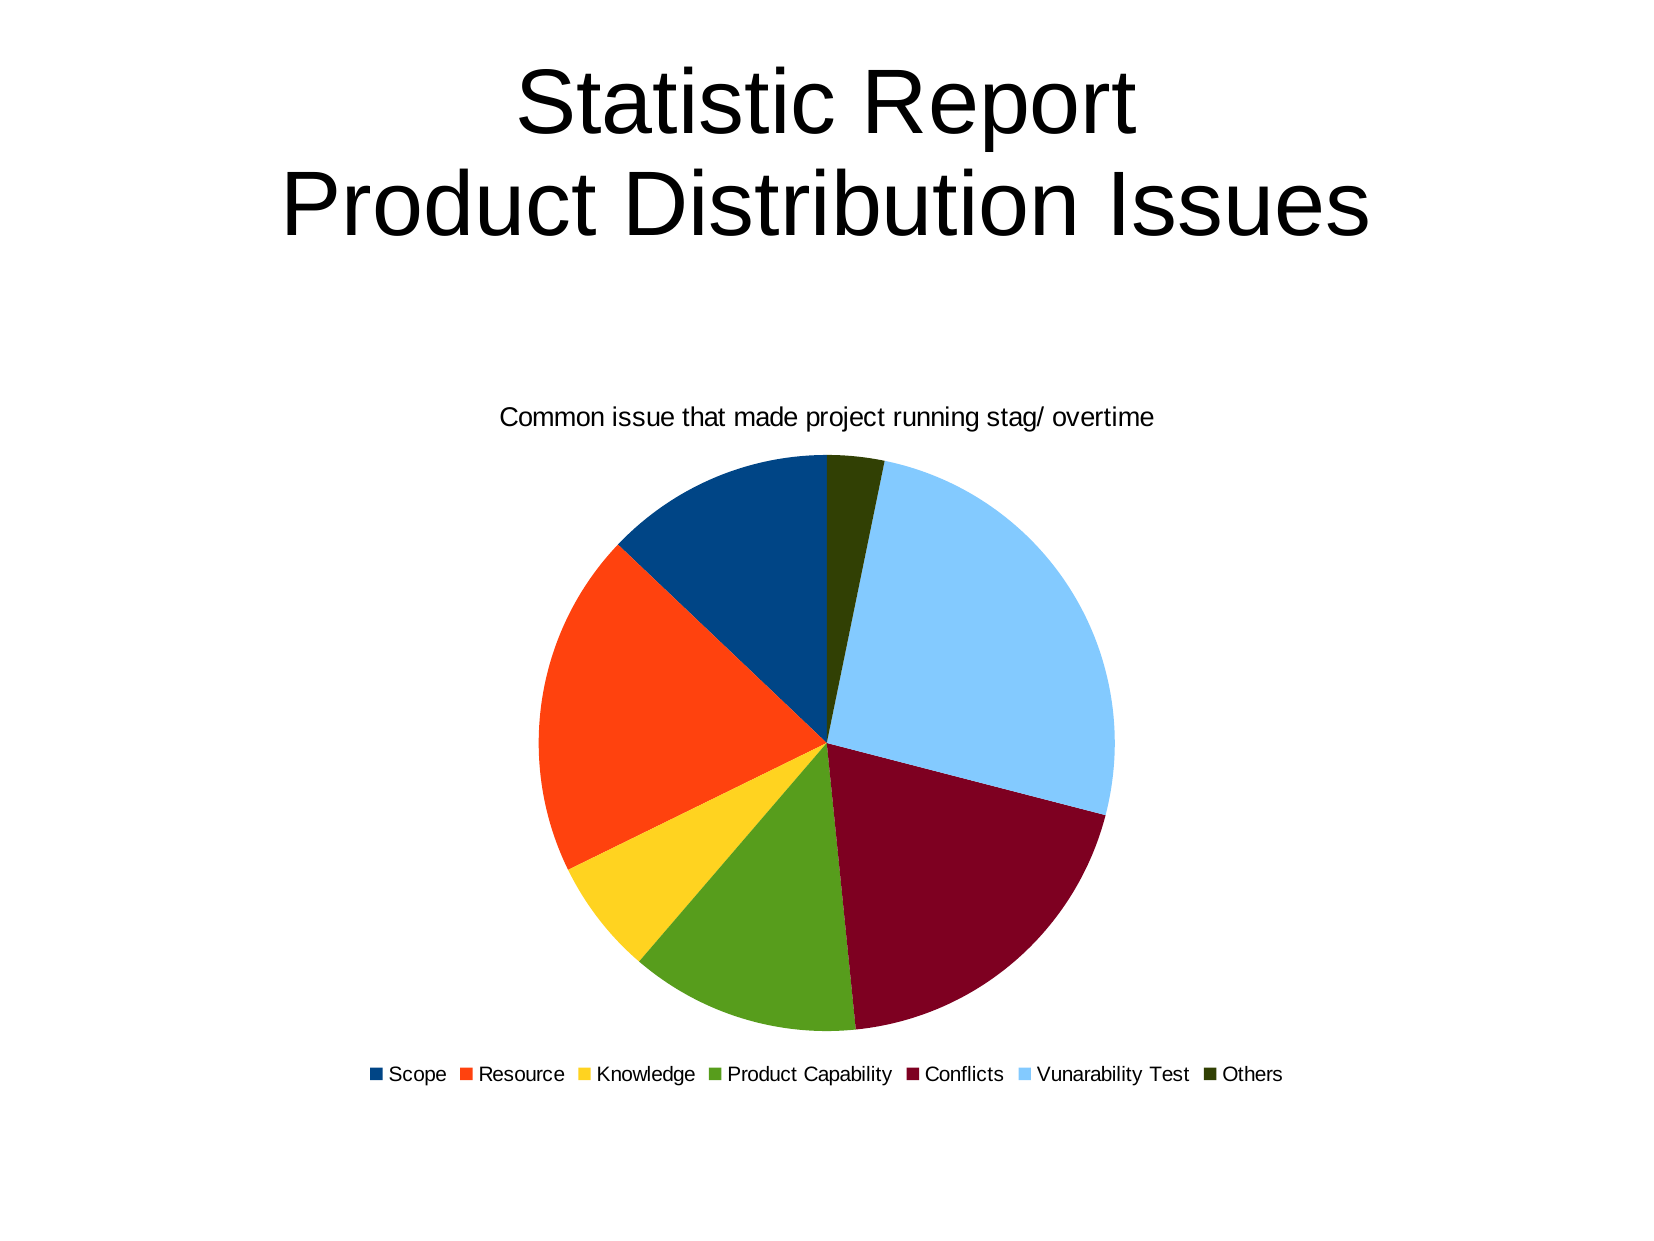

# Statistic Report Product Distribution Issues
### Chart: Common issue that made project running stag/ overtime
| Category | Column 1 |
|---|---|
| Scope | 2.0 |
| Resource | 3.0 |
| Knowledge | 1.0 |
| Product Capability | 2.0 |
| Conflicts | 3.0 |
| Vunarability Test | 4.0 |
| Others | 0.5 |